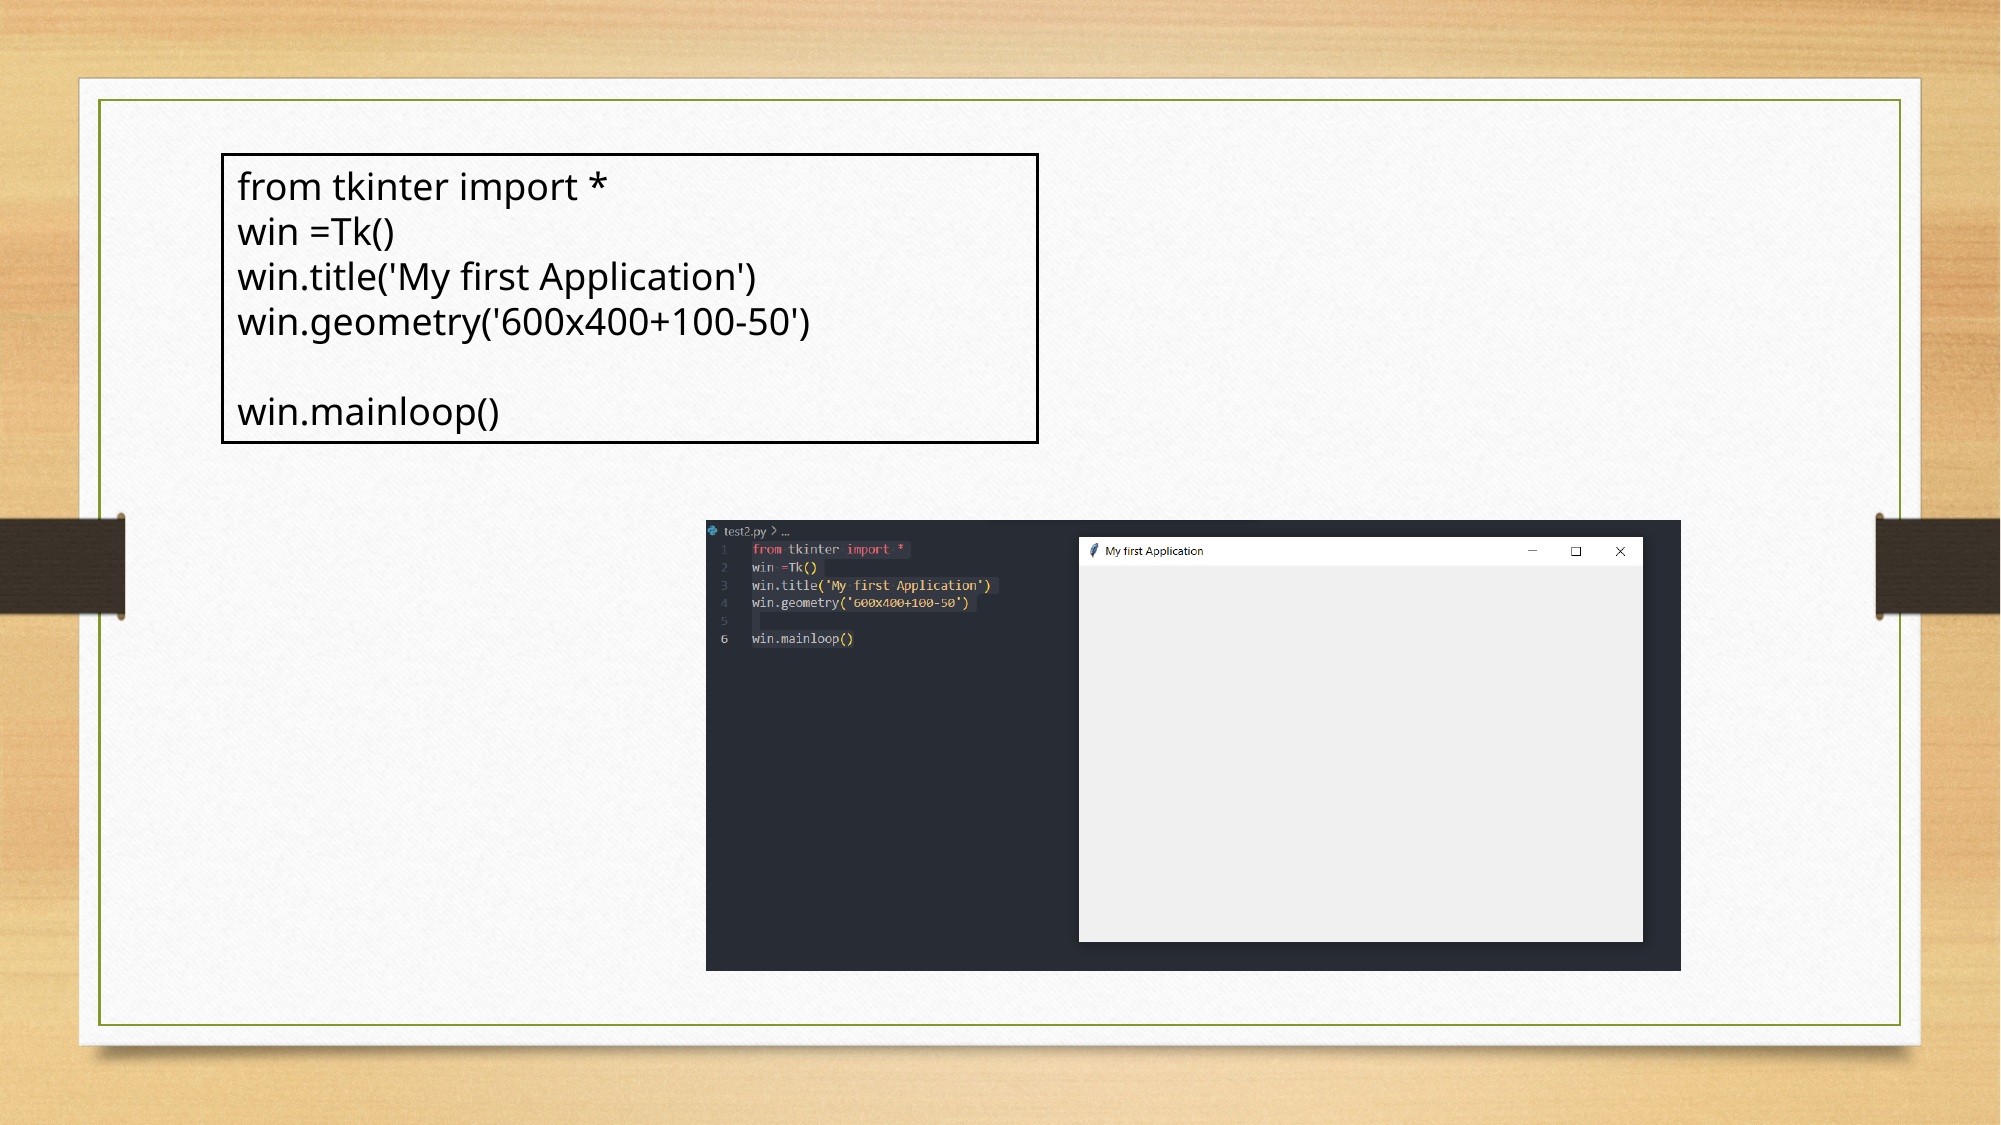

from tkinter import *
win =Tk()
win.title('My first Application')
win.geometry('600x400+100-50')
win.mainloop()